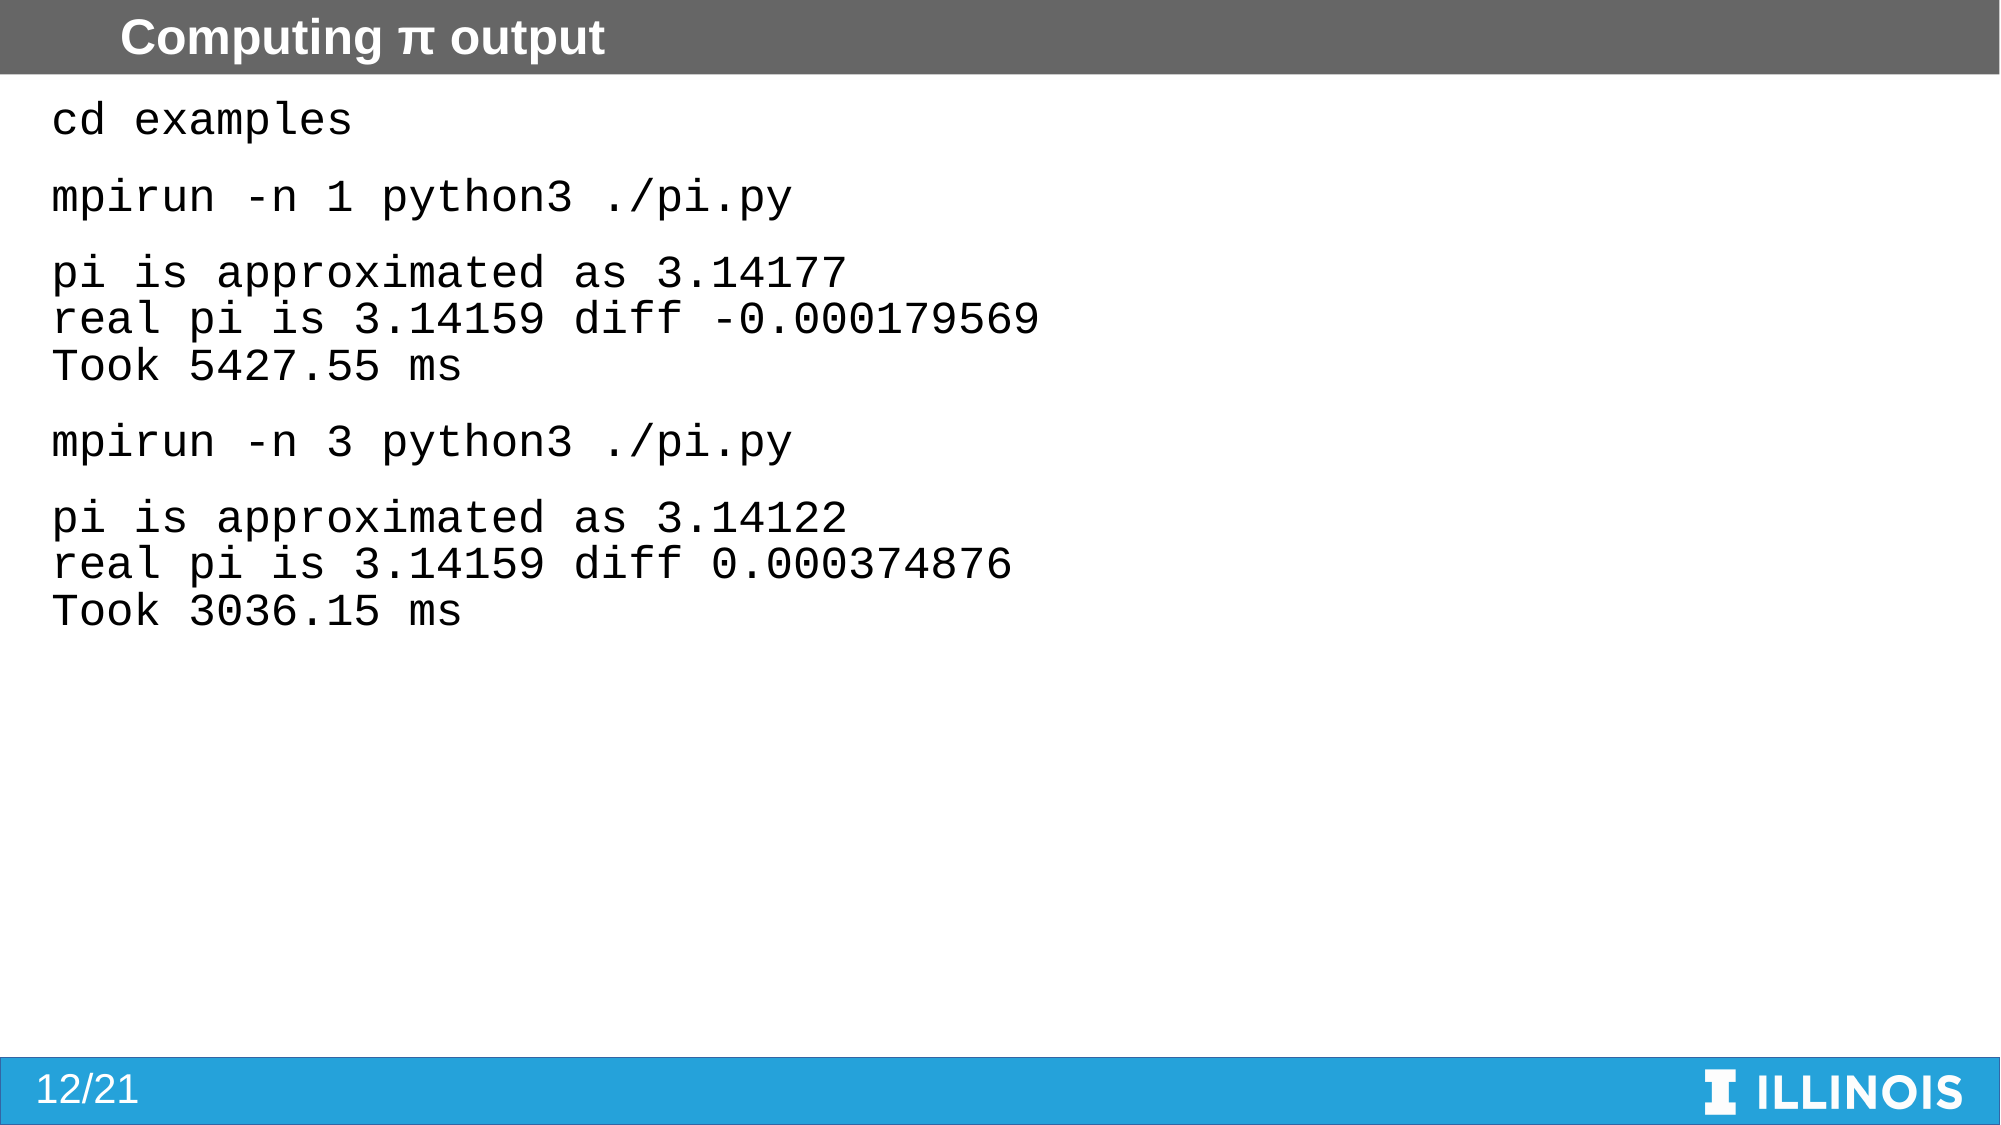

# Computing π output
cd examples
mpirun -n 1 python3 ./pi.py
pi is approximated as 3.14177
real pi is 3.14159 diff -0.000179569
Took 5427.55 ms
mpirun -n 3 python3 ./pi.py
pi is approximated as 3.14122
real pi is 3.14159 diff 0.000374876
Took 3036.15 ms